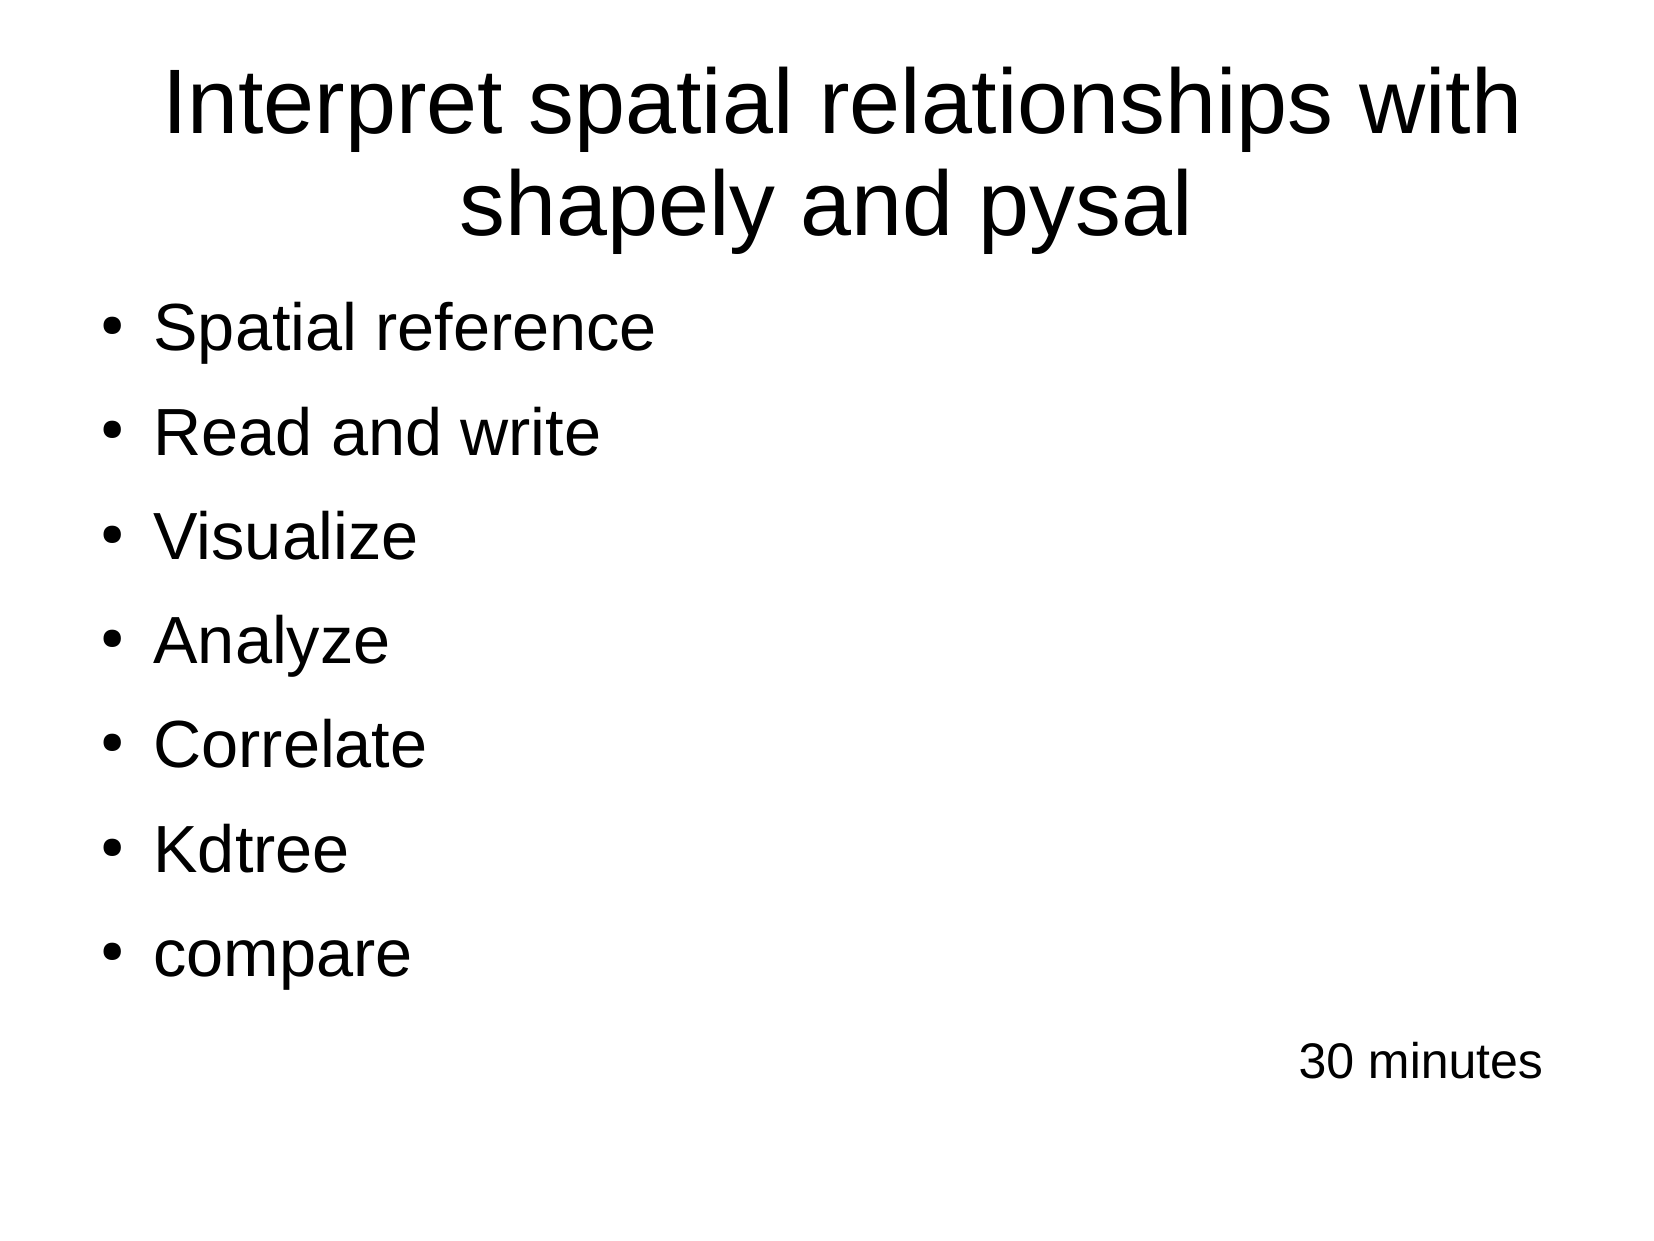

# Interpret spatial relationships with shapely and pysal
Spatial reference
Read and write
Visualize
Analyze
Correlate
Kdtree
compare
30 minutes